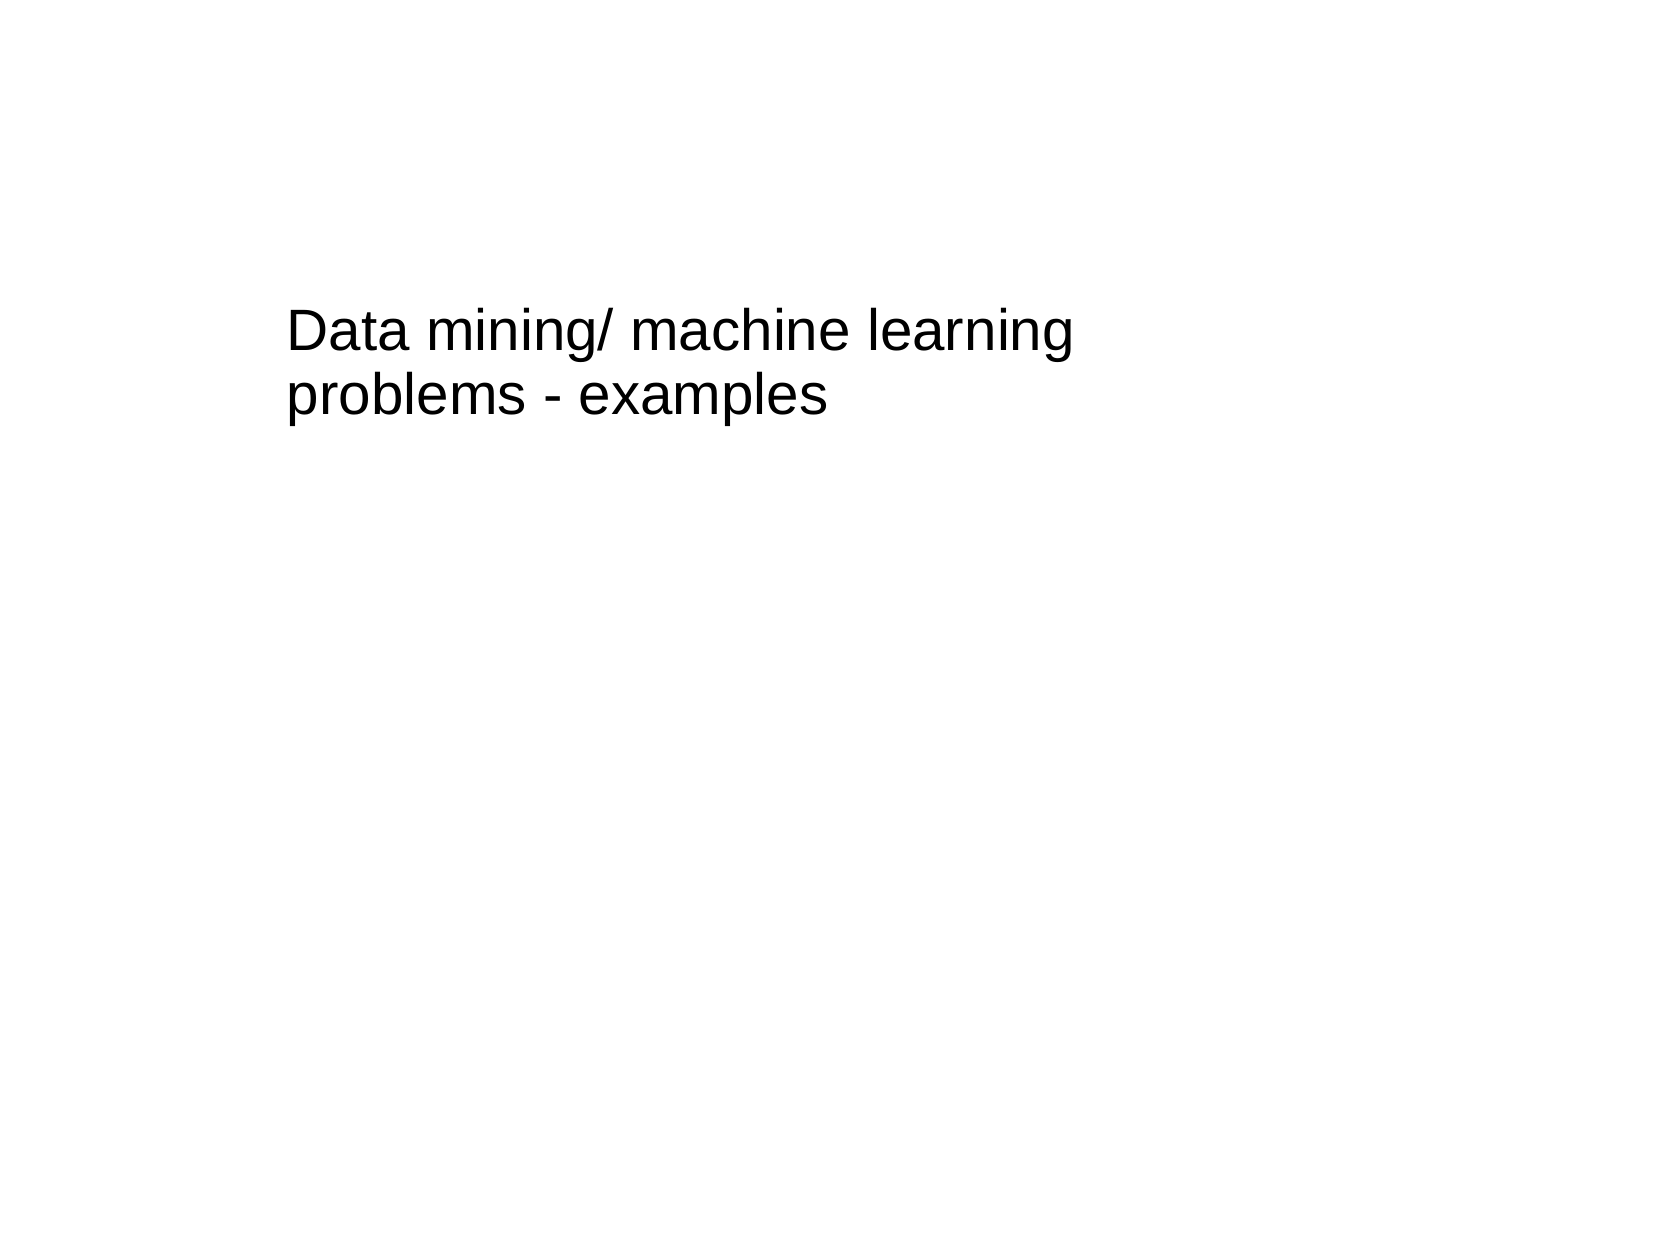

Data mining/ machine learning
problems - examples